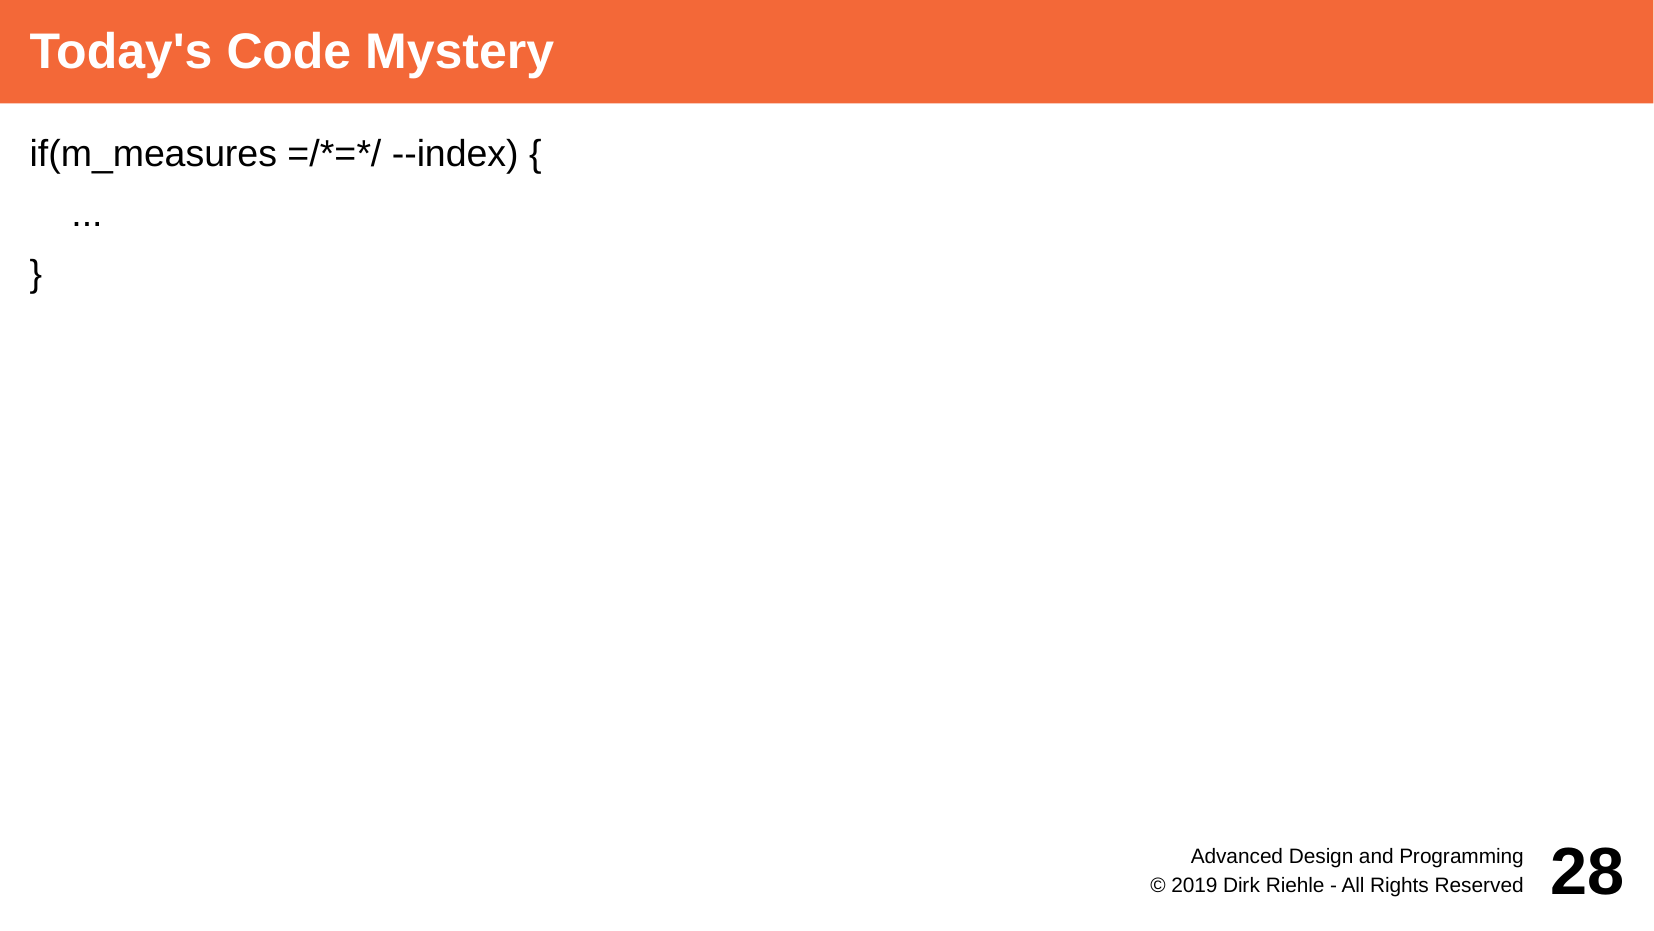

# Today's Code Mystery
if(m_measures =/*=*/ --index) {
 ...
}
Advanced Design and Programming
28
© 2019 Dirk Riehle - All Rights Reserved